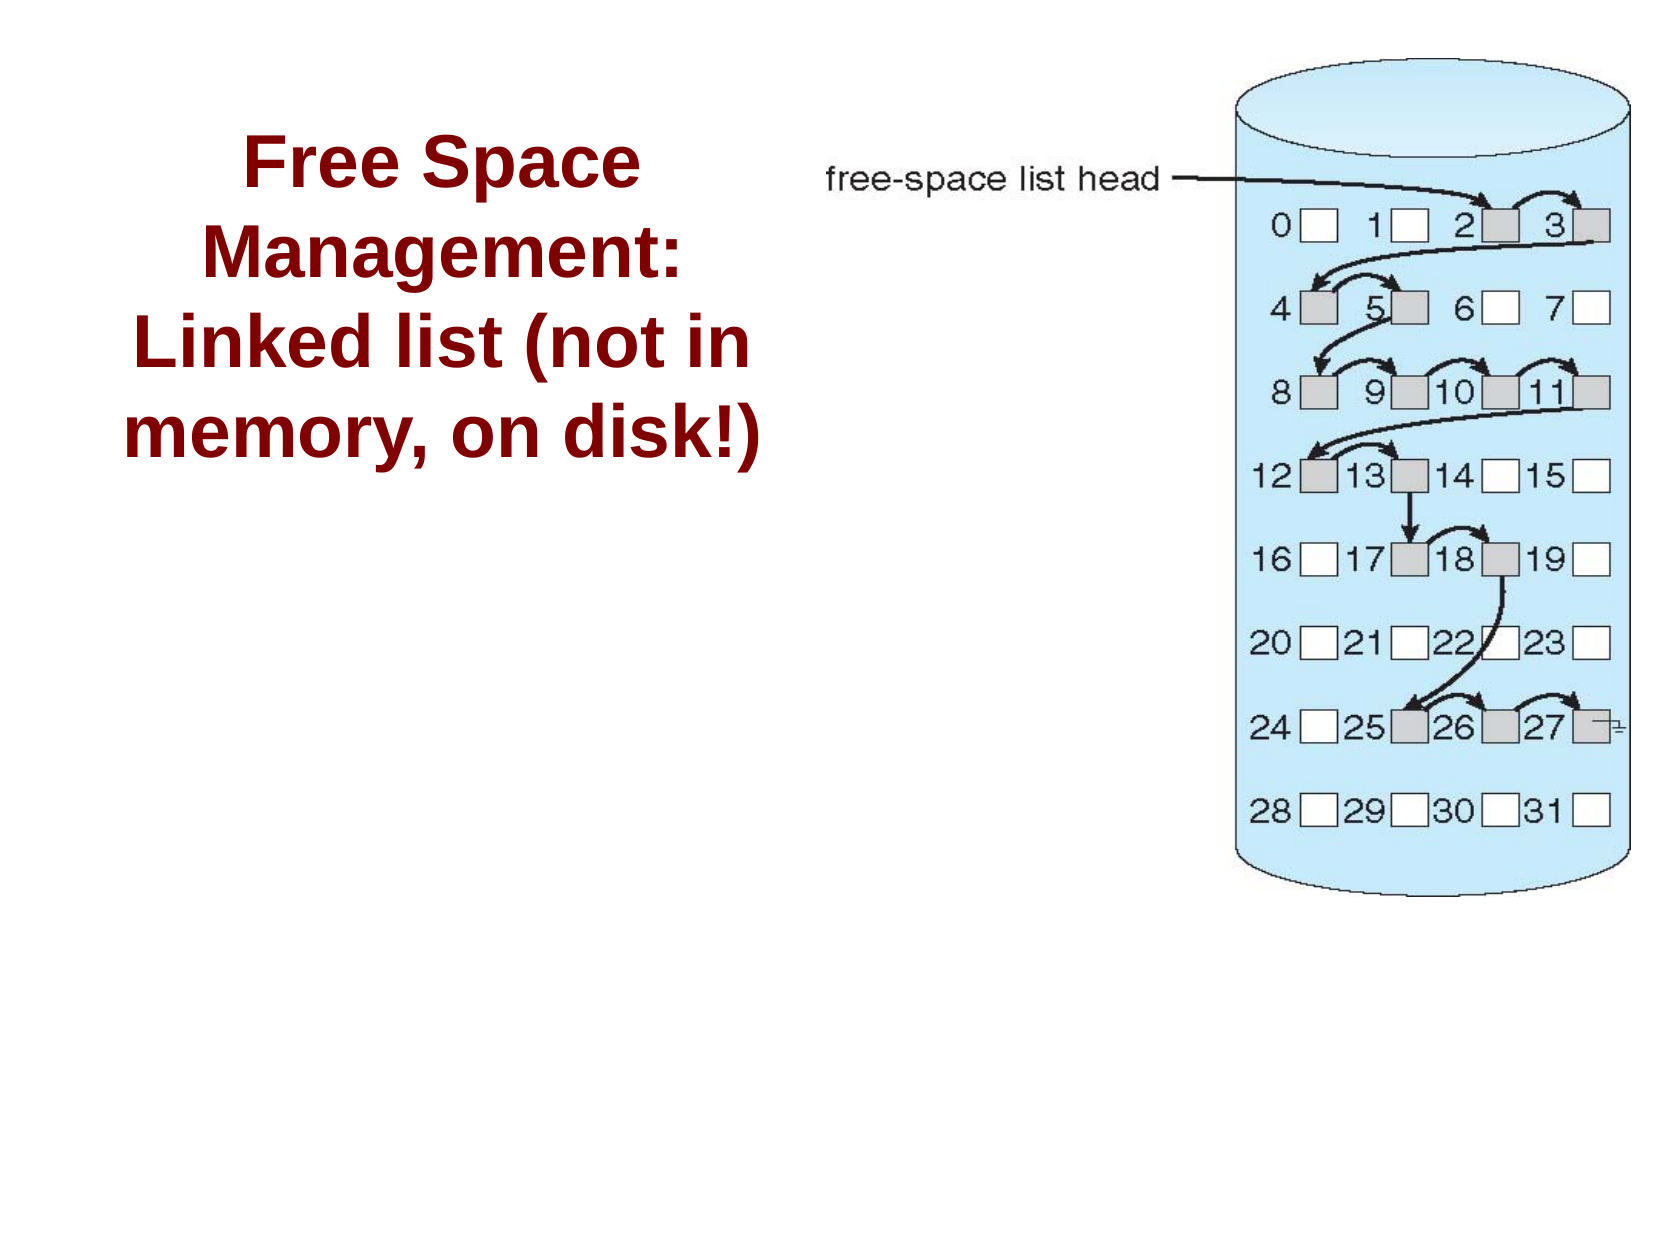

# Free Space Management: Linked list (not in memory, on disk!)